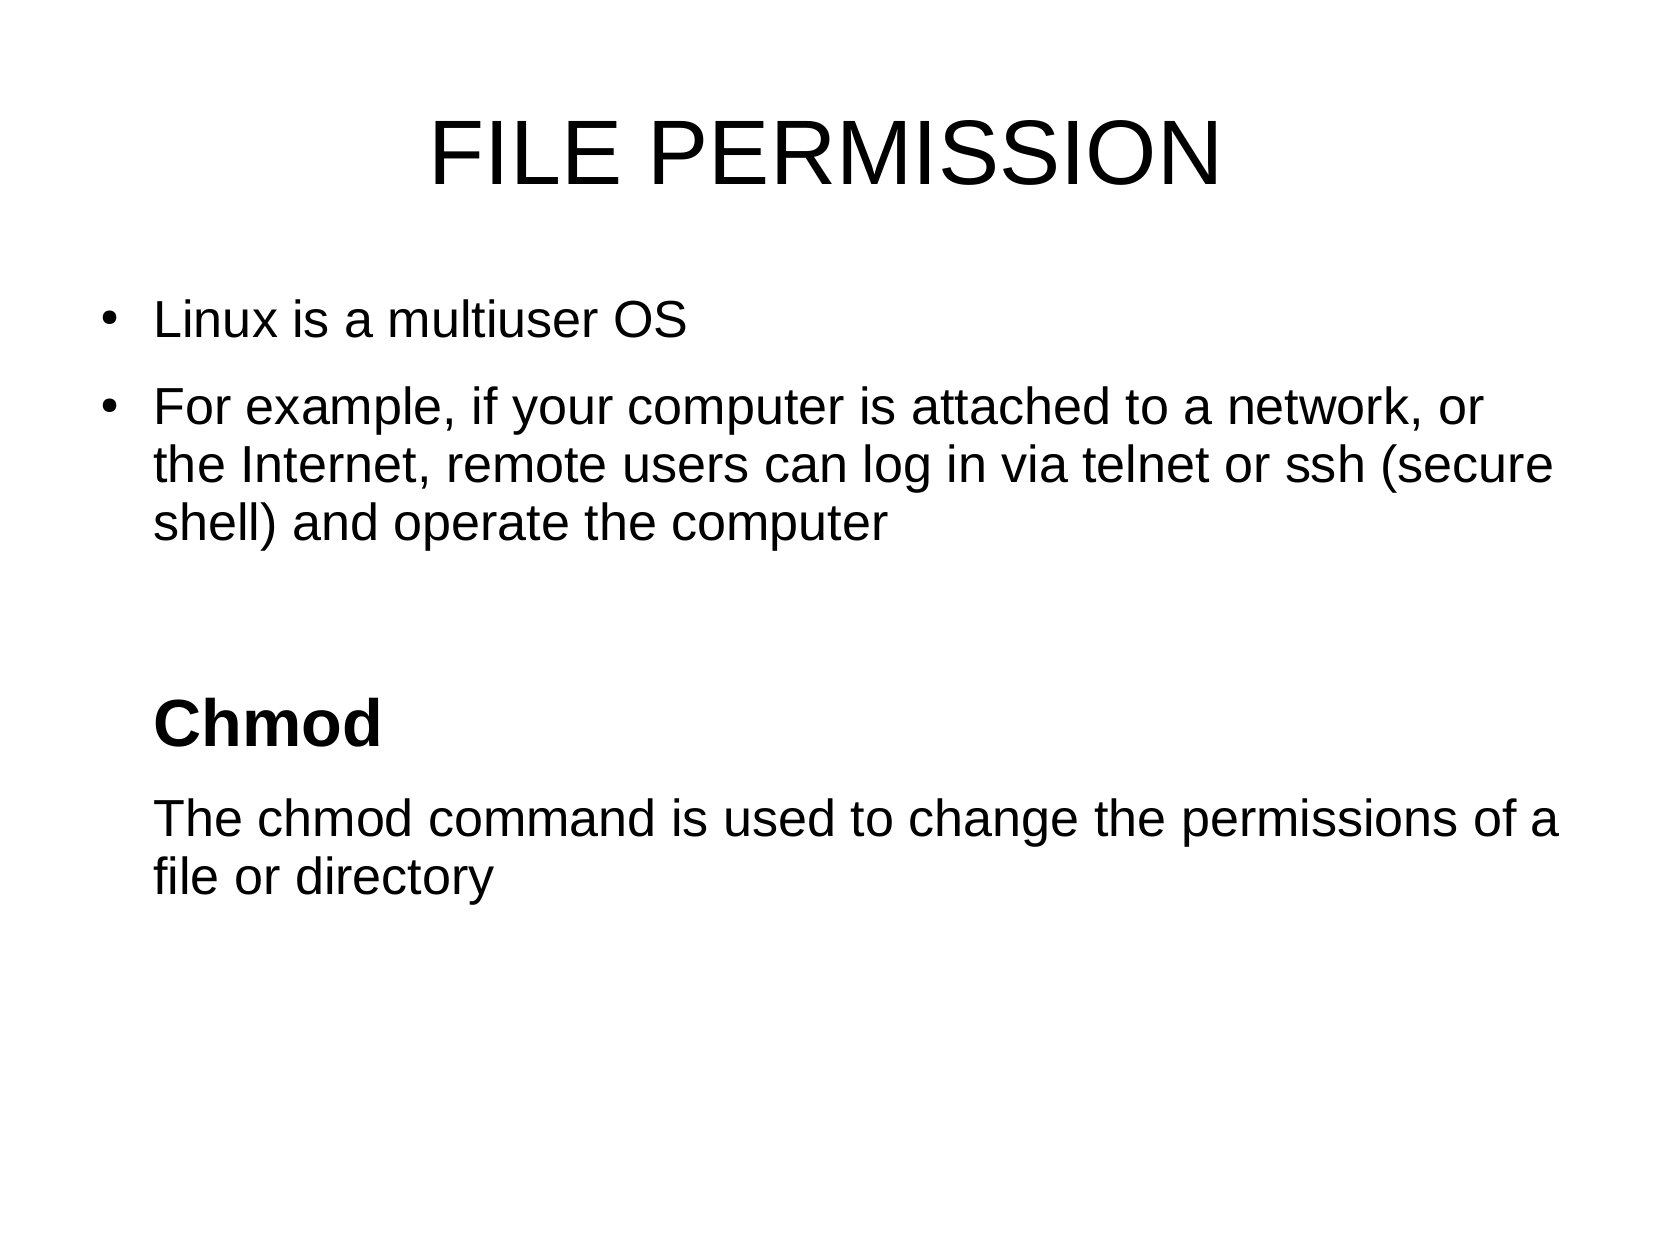

# FILE PERMISSION
Linux is a multiuser OS
For example, if your computer is attached to a network, or the Internet, remote users can log in via telnet or ssh (secure shell) and operate the computer
Chmod
The chmod command is used to change the permissions of a file or directory